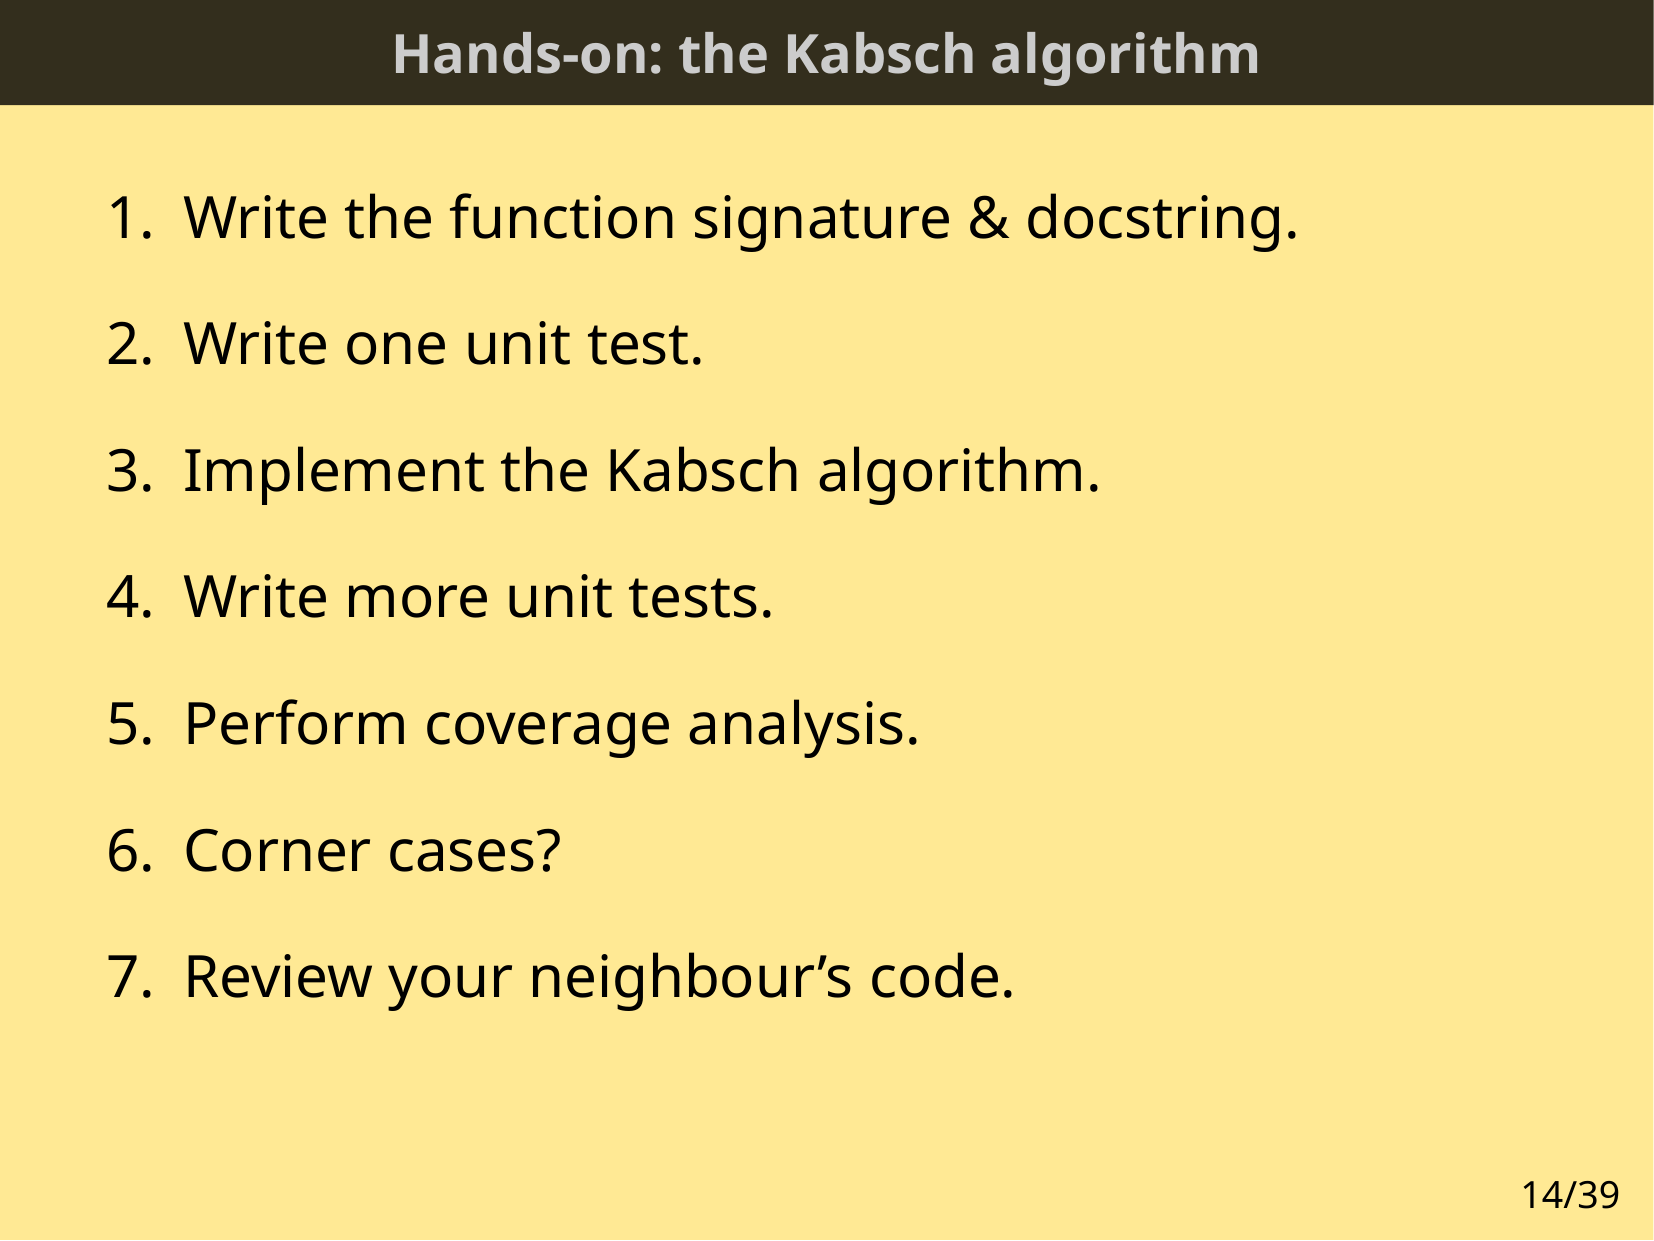

# Hands-on: the Kabsch algorithm
Write the function signature & docstring.
Write one unit test.
Implement the Kabsch algorithm.
Write more unit tests.
Perform coverage analysis.
Corner cases?
Review your neighbour’s code.